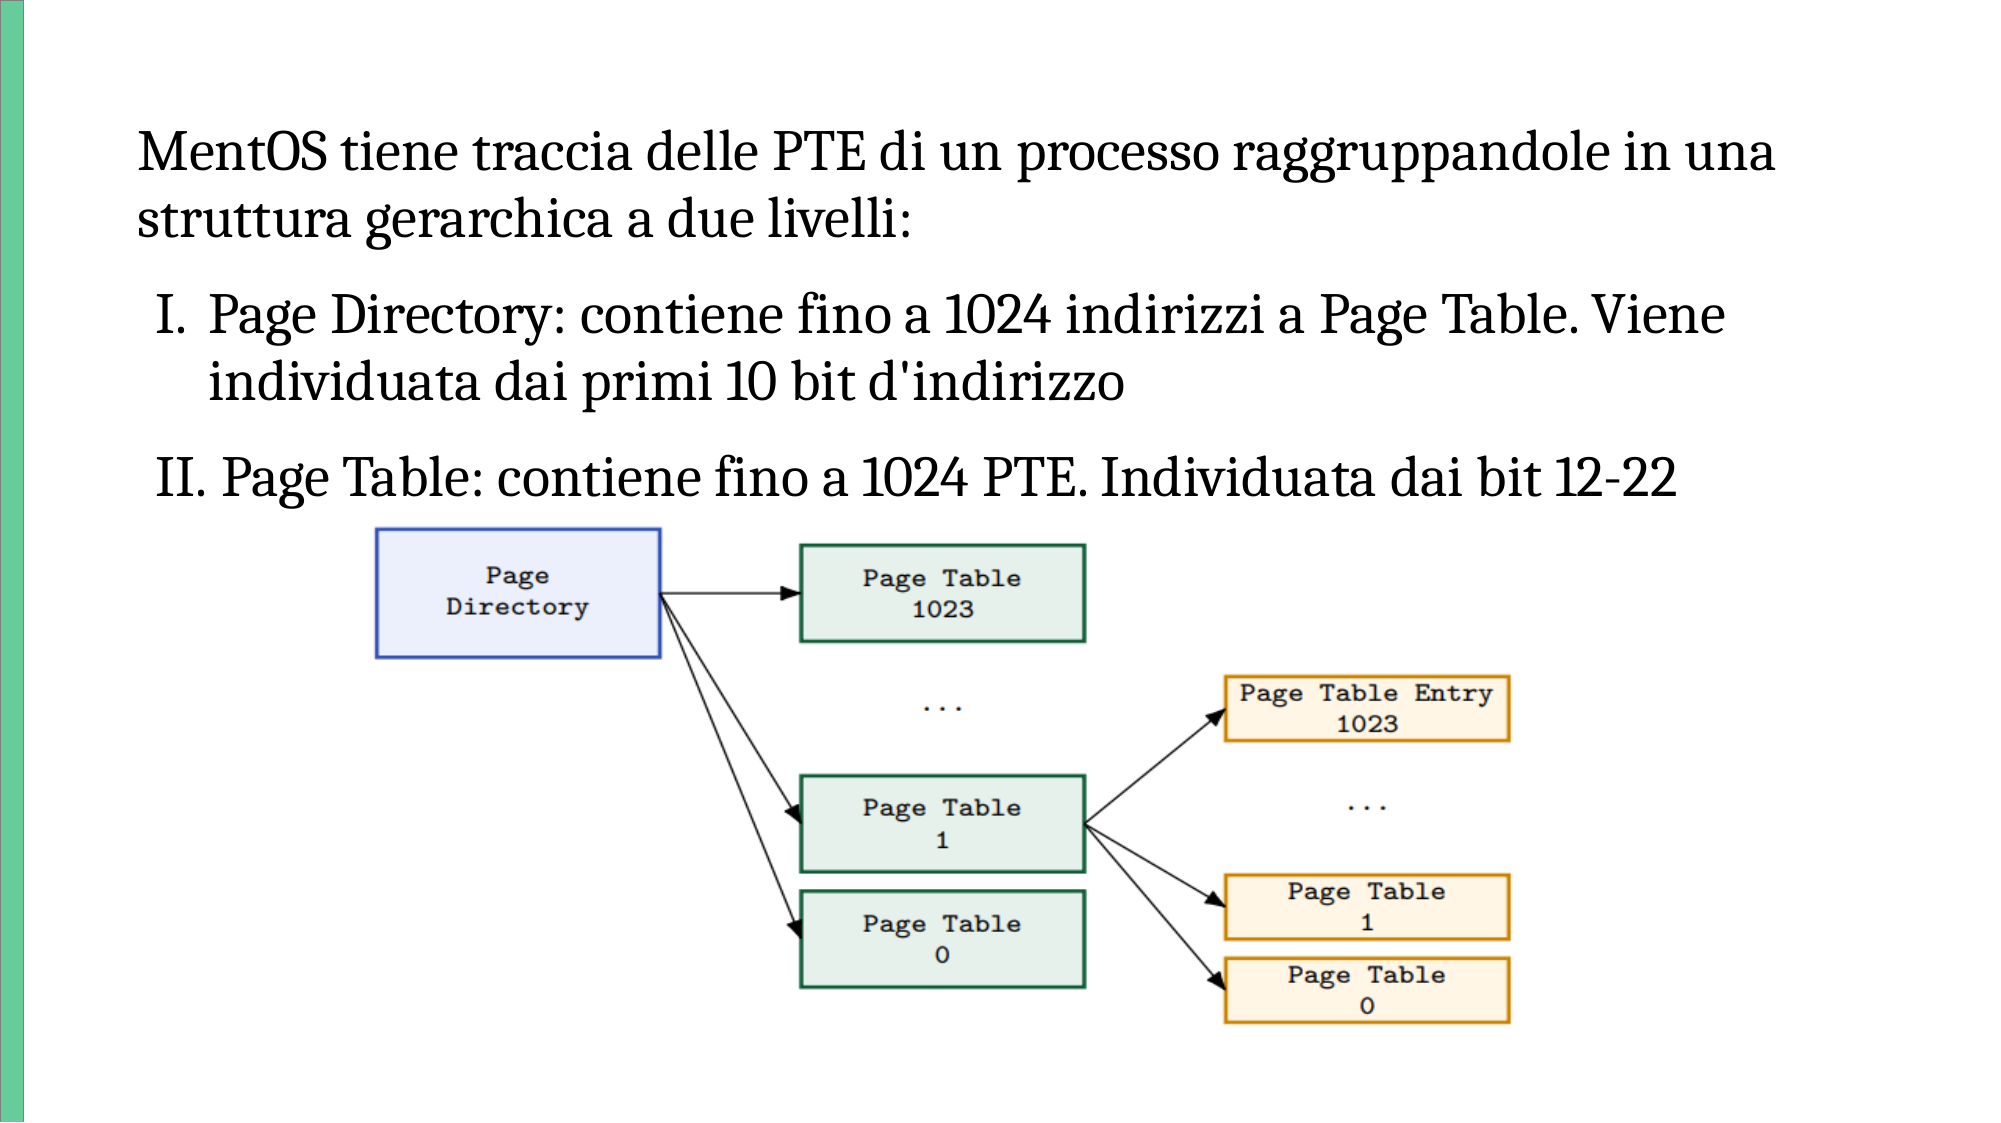

# MentOS tiene traccia delle PTE di un processo raggruppandole in una struttura gerarchica a due livelli:
Page Directory: contiene fino a 1024 indirizzi a Page Table. Viene individuata dai primi 10 bit d'indirizzo
 Page Table: contiene fino a 1024 PTE. Individuata dai bit 12-22